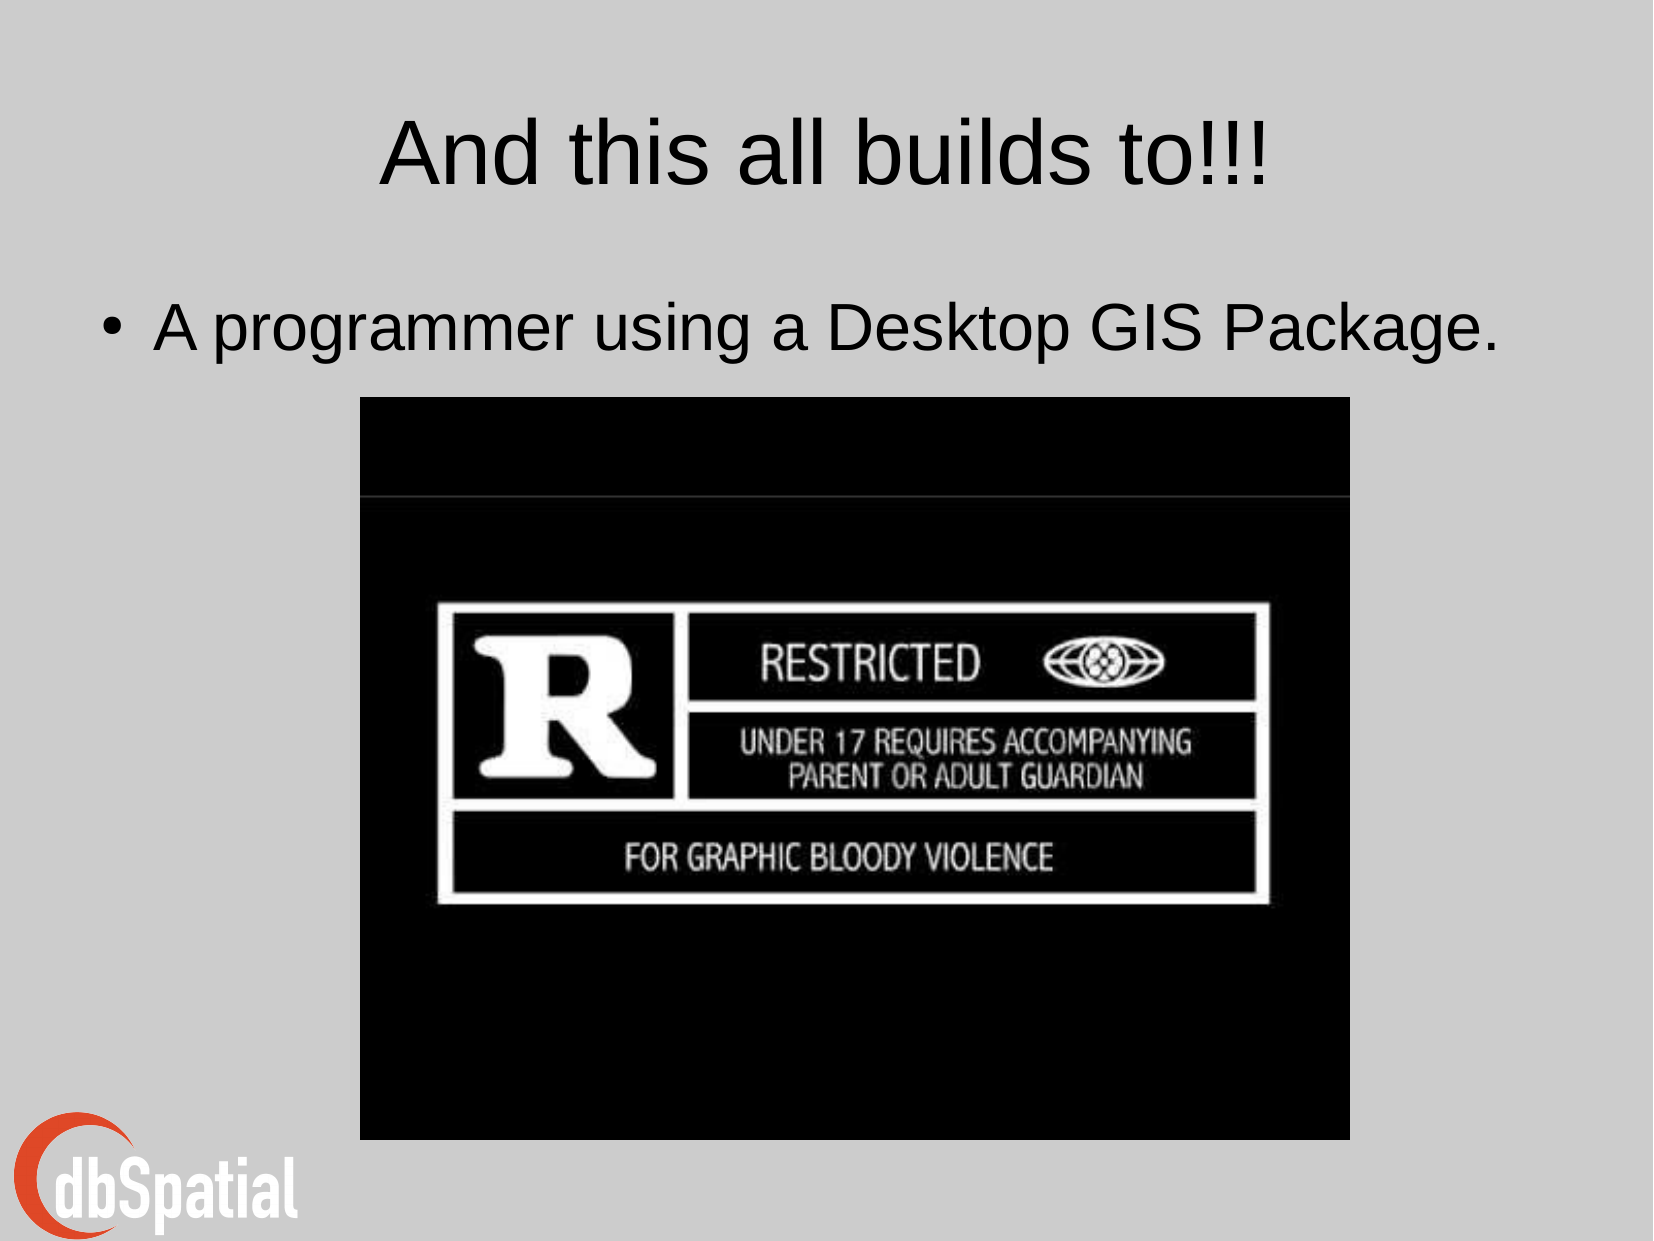

# And this all builds to!!!
A programmer using a Desktop GIS Package.